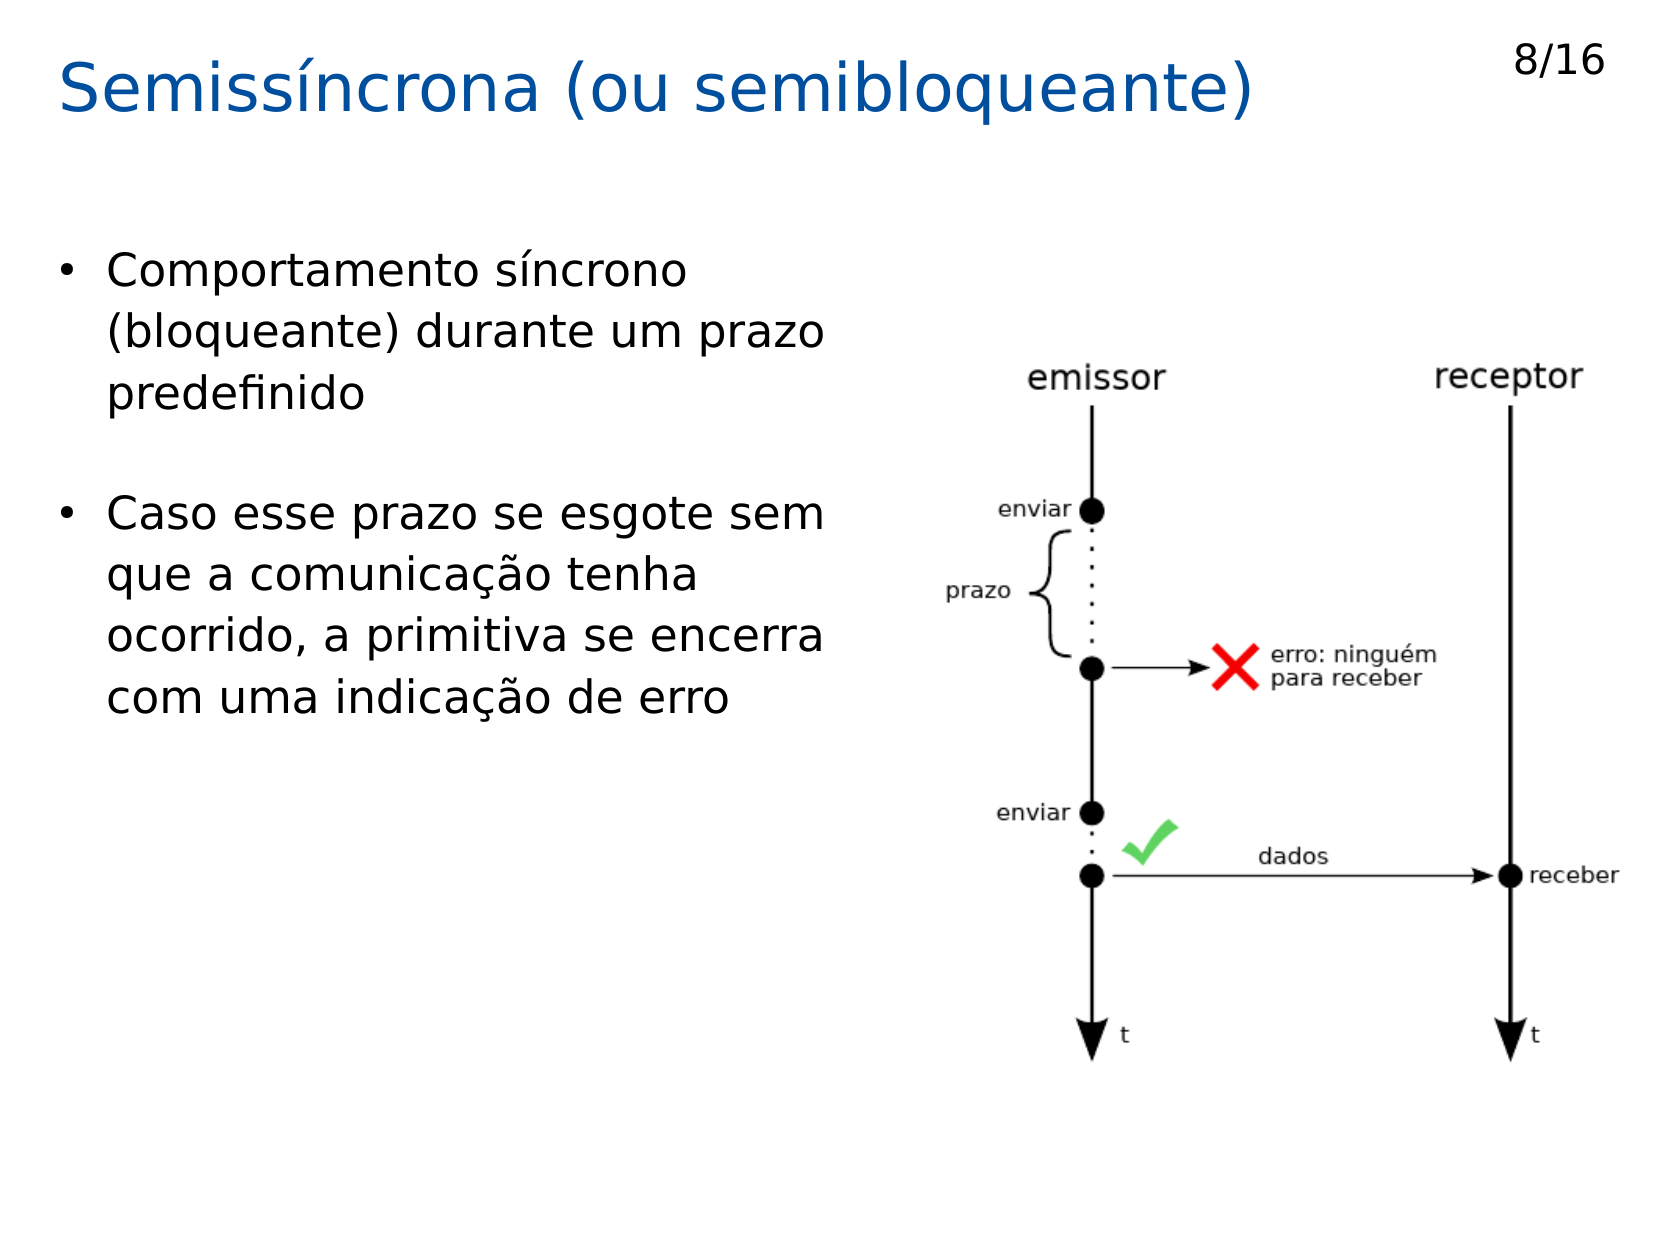

# Semissíncrona (ou semibloqueante)
8
Comportamento síncrono (bloqueante) durante um prazo predefinido
Caso esse prazo se esgote sem que a comunicação tenha ocorrido, a primitiva se encerra com uma indicação de erro